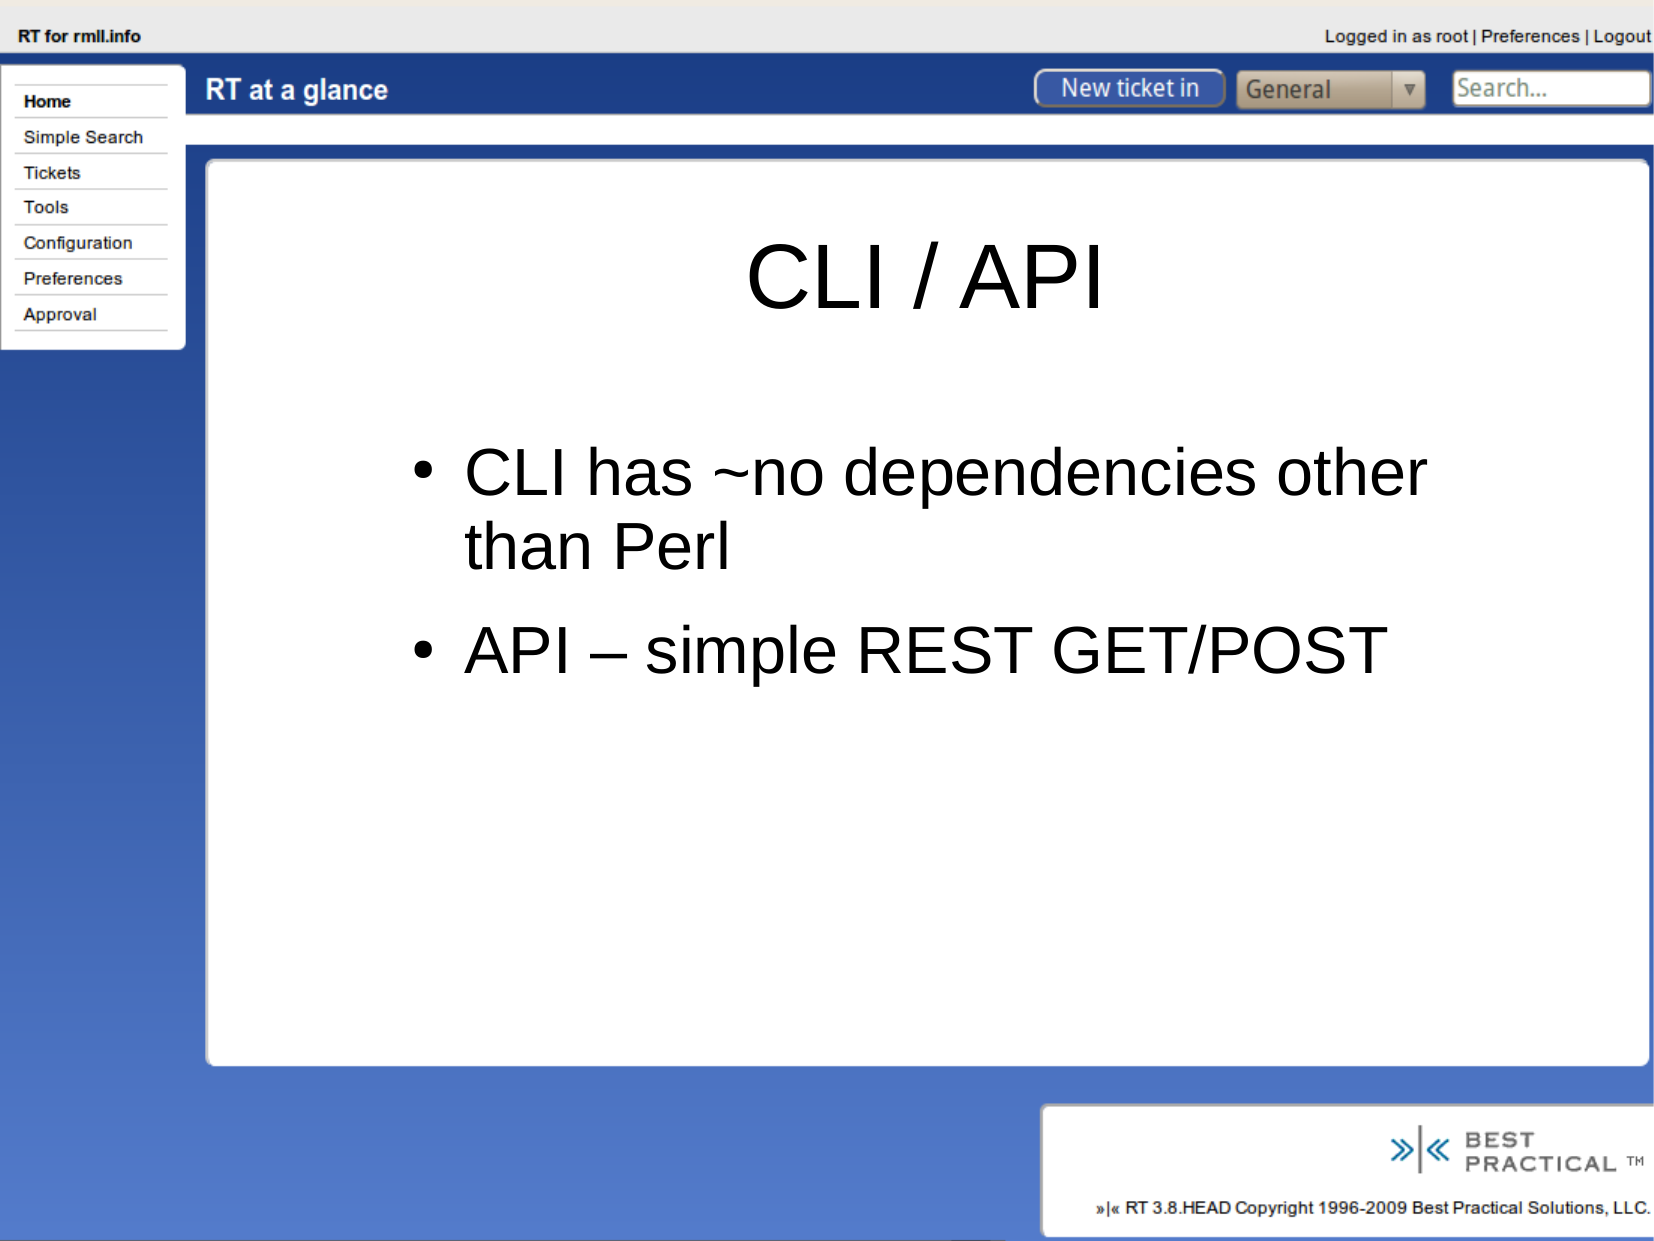

# CLI / API
CLI has ~no dependencies other than Perl
API – simple REST GET/POST